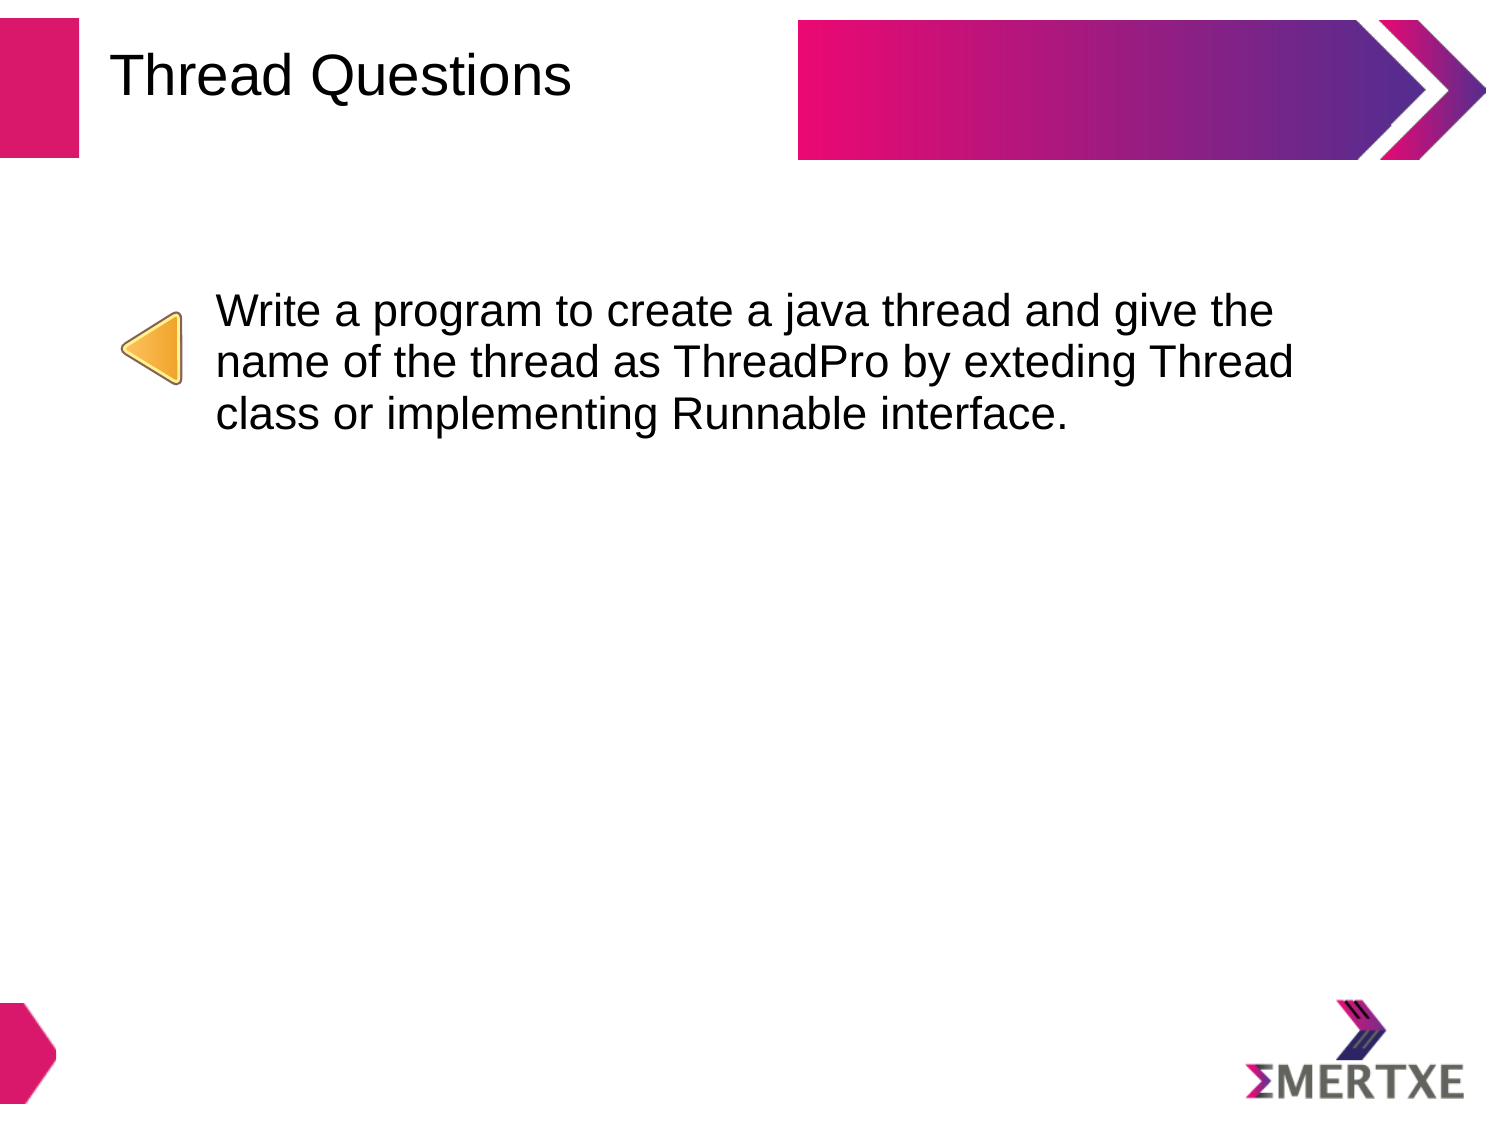

Thread Questions
Write a program to create a java thread and give the name of the thread as ThreadPro by exteding Thread class or implementing Runnable interface.